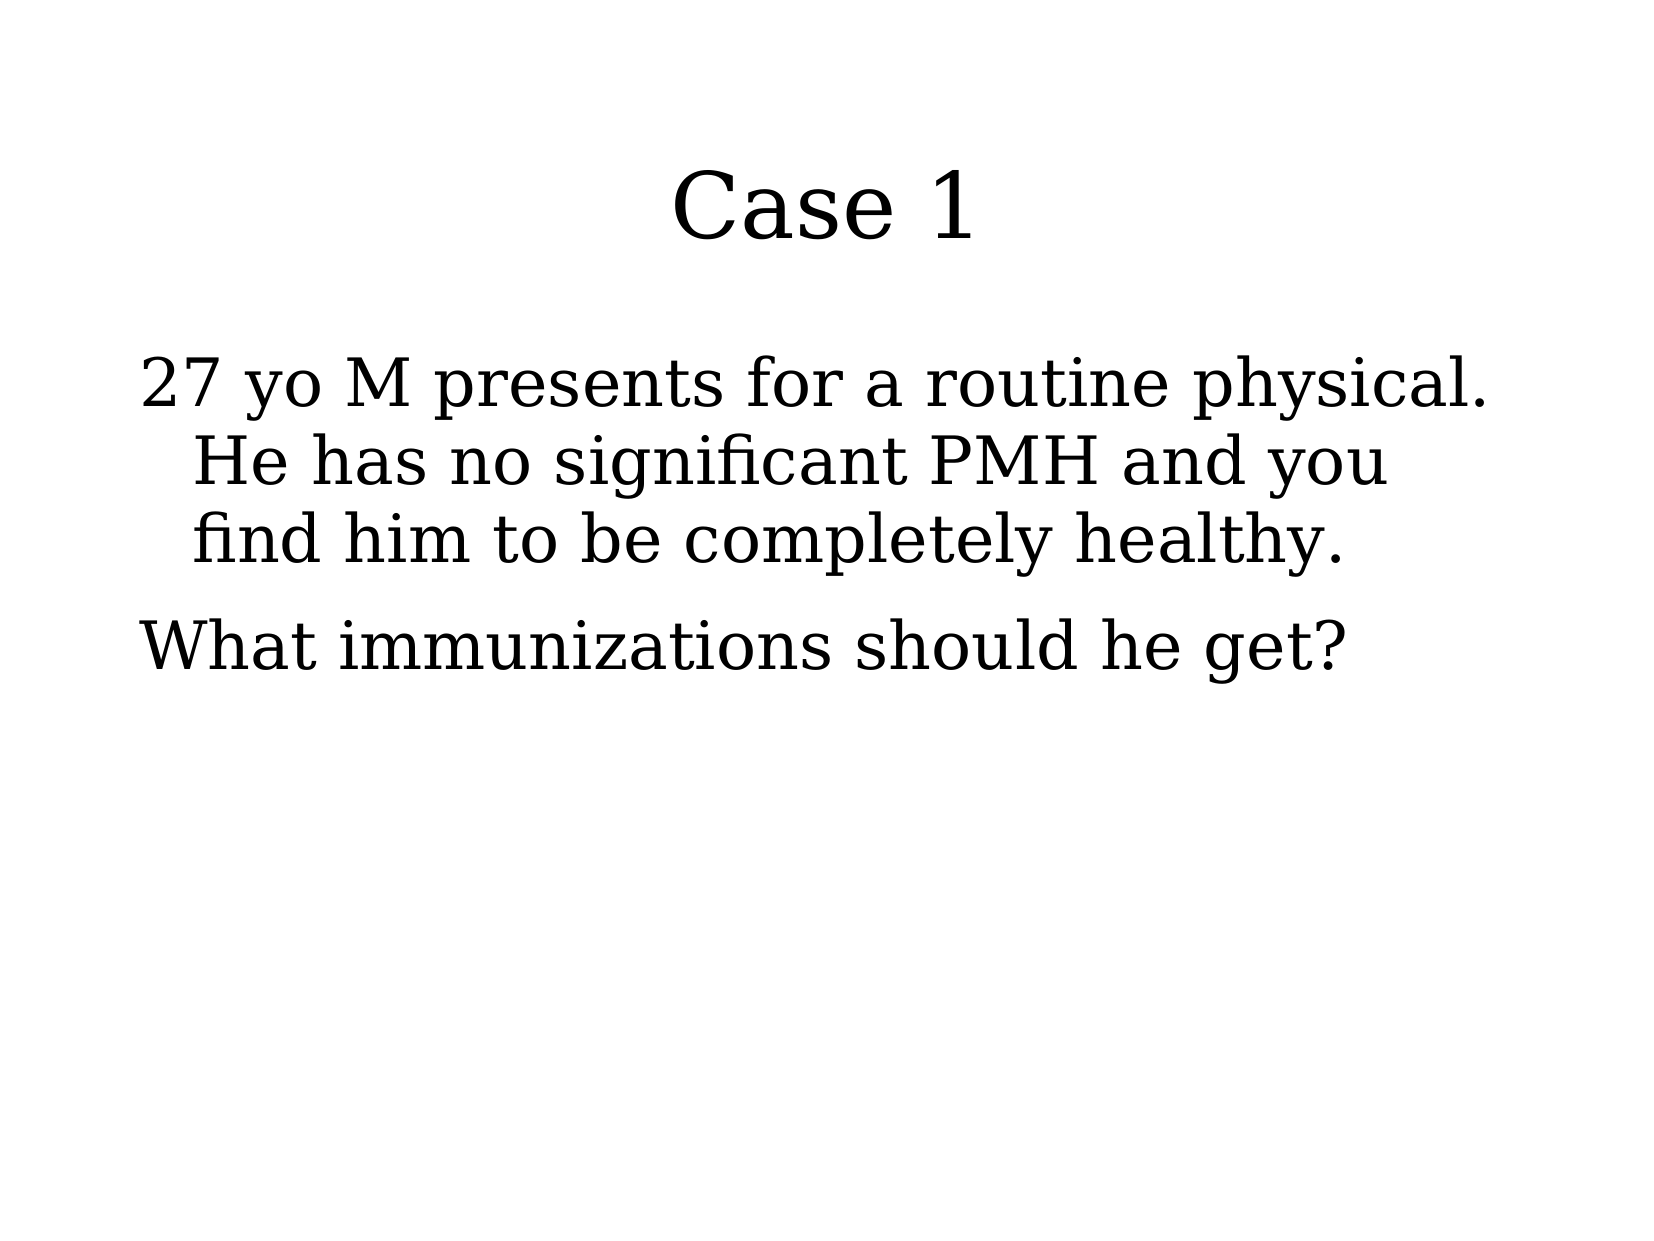

# Case 1
27 yo M presents for a routine physical. He has no significant PMH and you find him to be completely healthy.
What immunizations should he get?